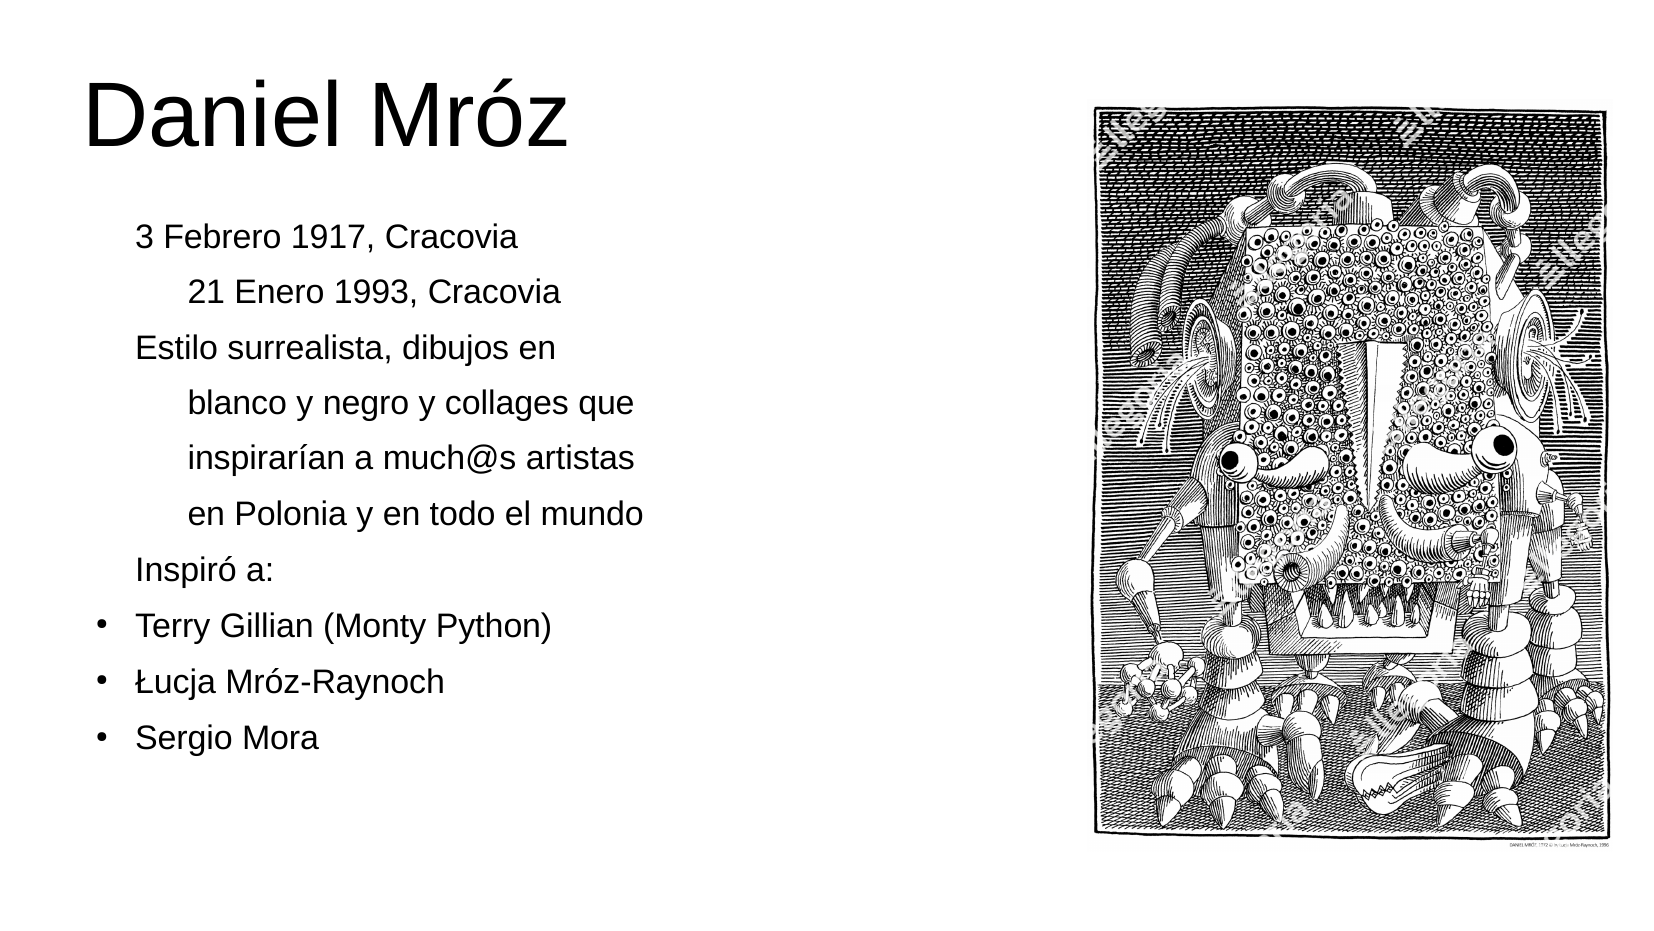

# Daniel Mróz
3 Febrero 1917, Cracovia
21 Enero 1993, Cracovia
Estilo surrealista, dibujos en
blanco y negro y collages que
inspirarían a much@s artistas
en Polonia y en todo el mundo
Inspiró a:
Terry Gillian (Monty Python)
Łucja Mróz-Raynoch
Sergio Mora